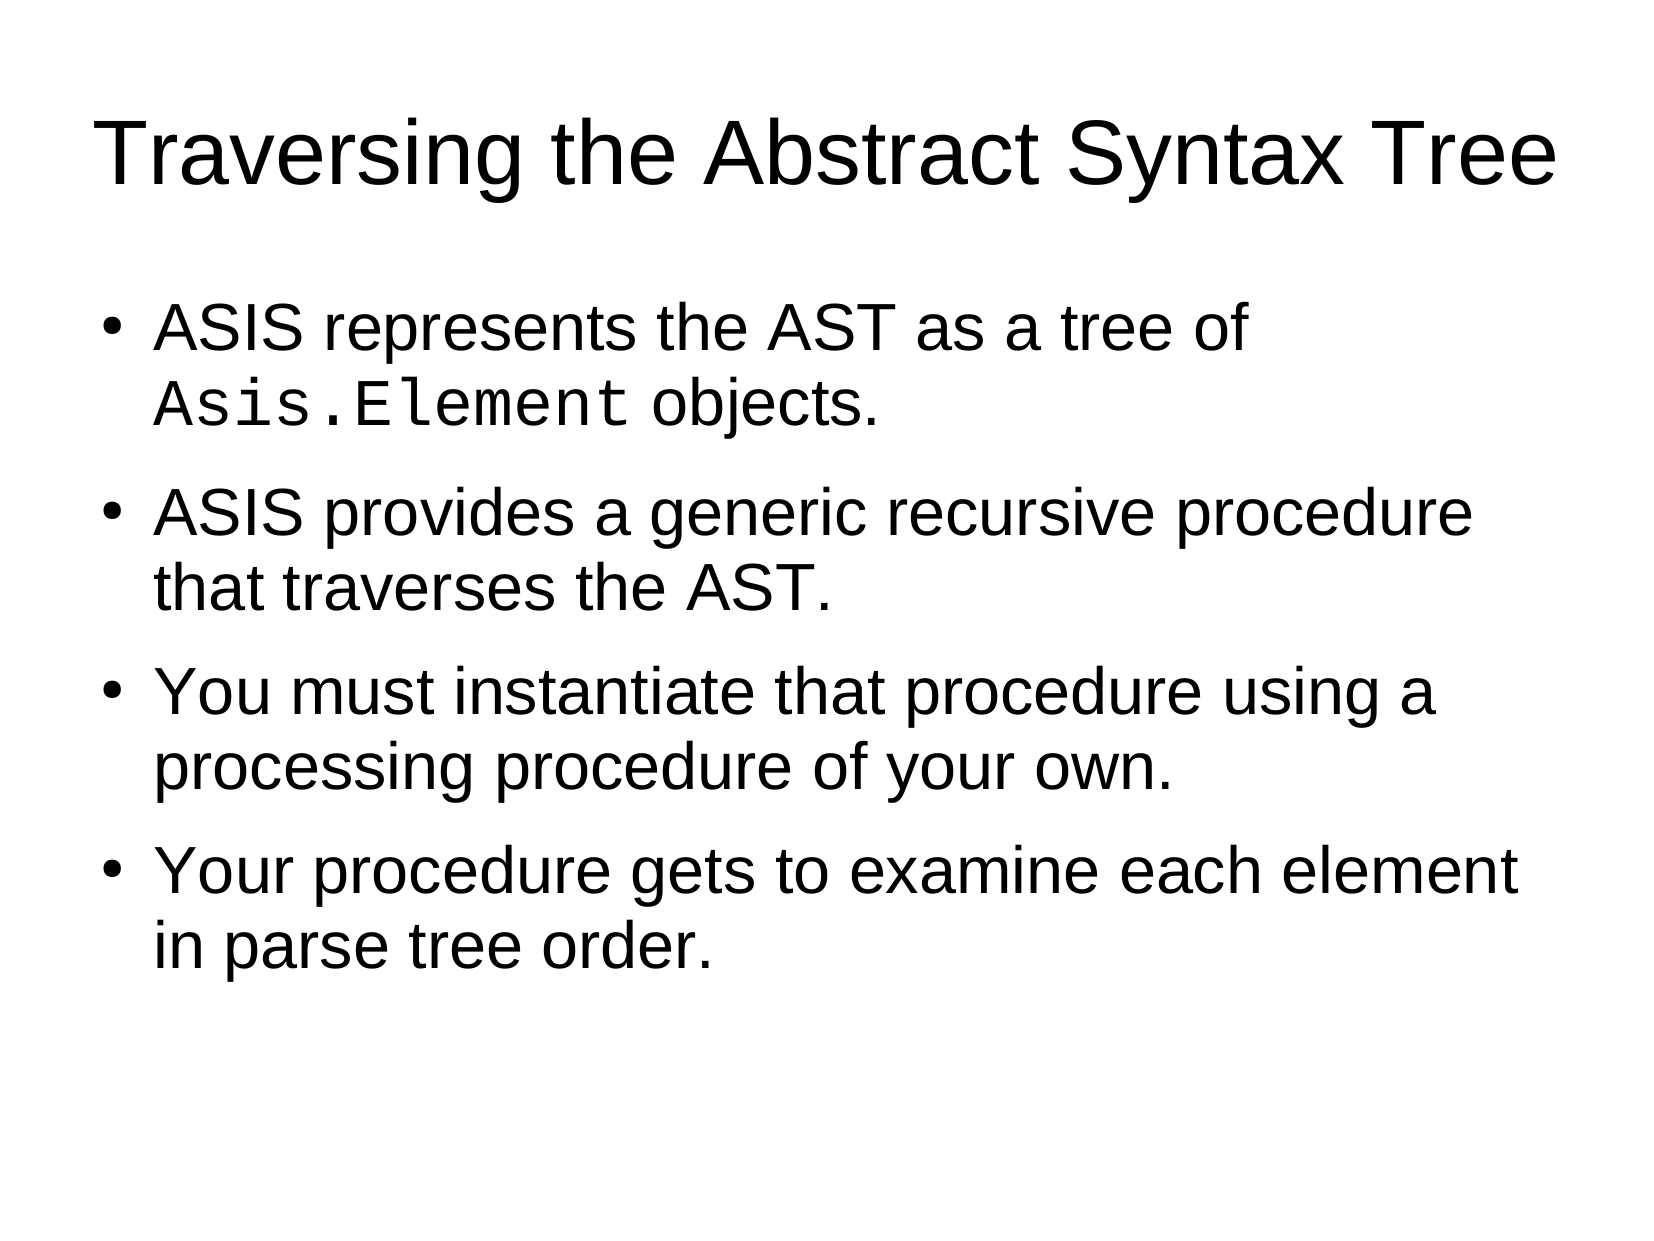

# Traversing the Abstract Syntax Tree
ASIS represents the AST as a tree of Asis.Element objects.
ASIS provides a generic recursive procedure that traverses the AST.
You must instantiate that procedure using a processing procedure of your own.
Your procedure gets to examine each element in parse tree order.